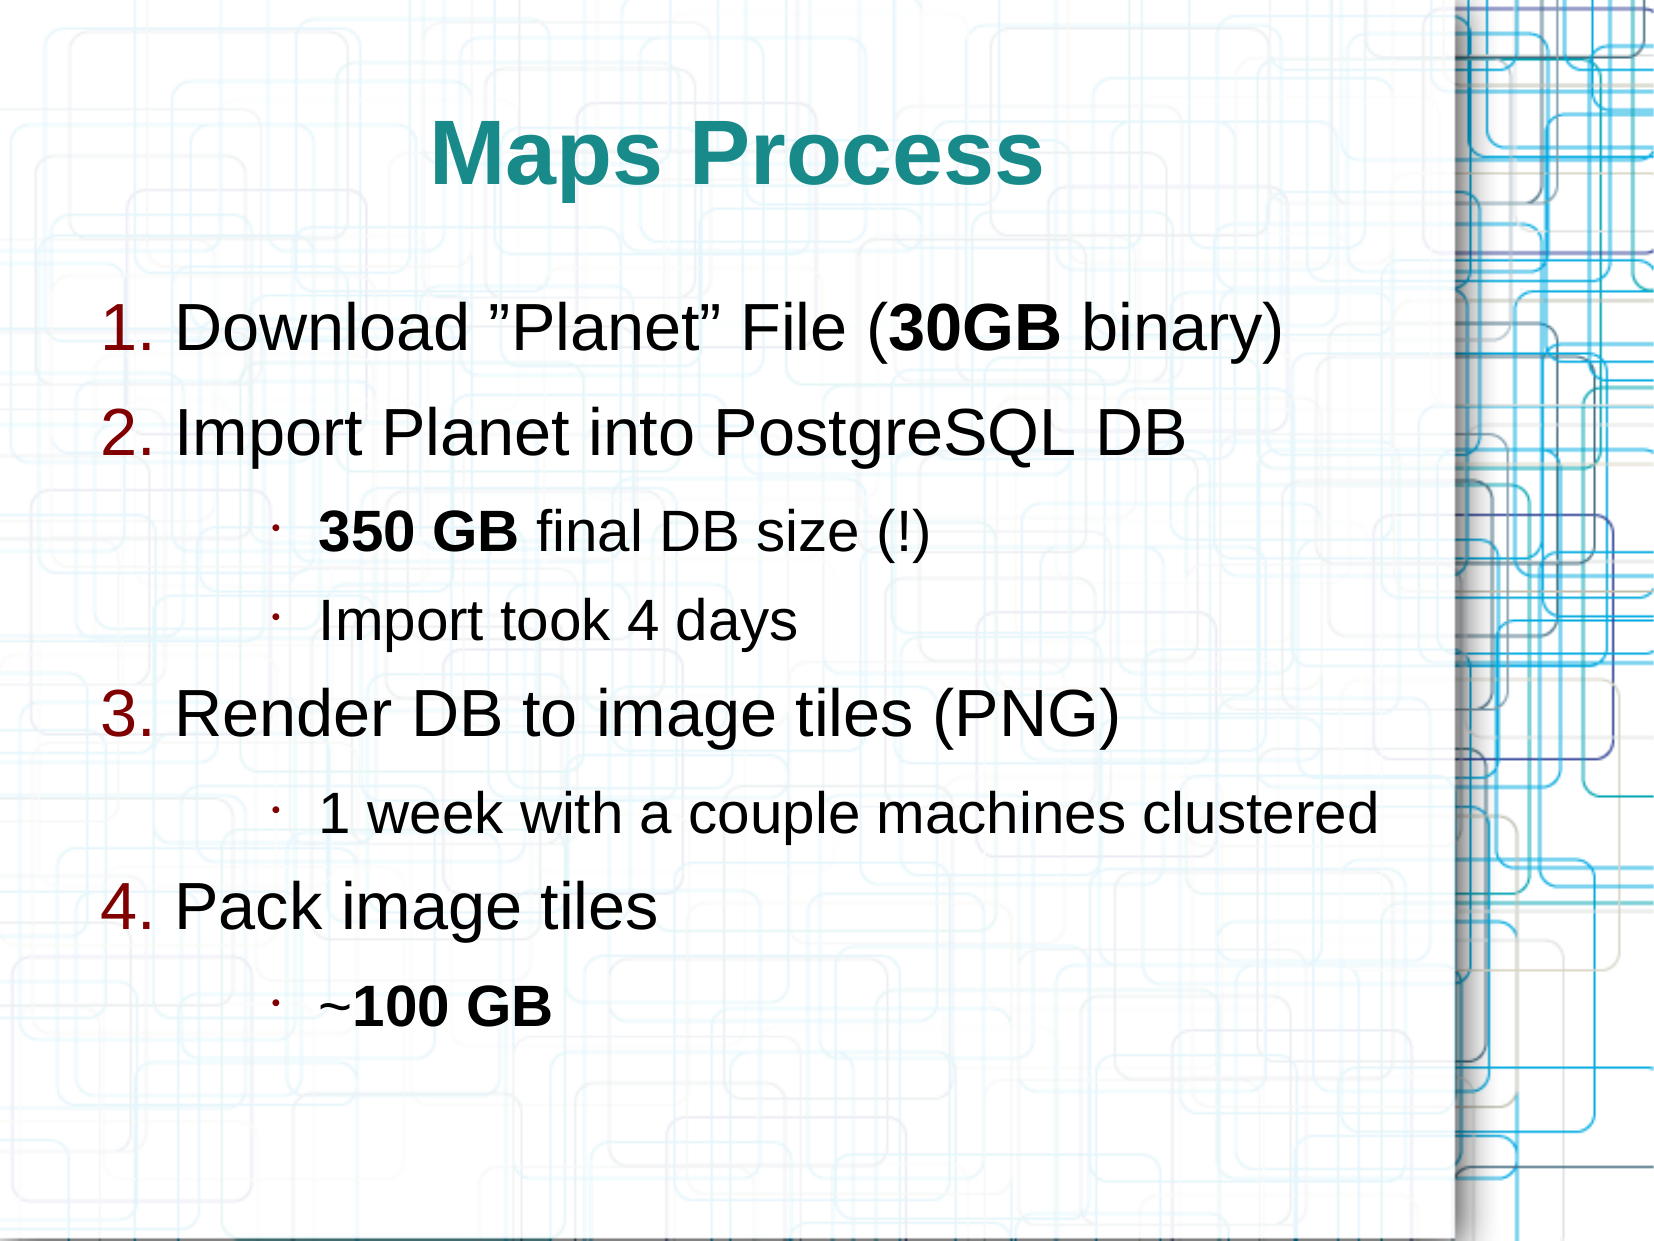

# Maps Process
 Download ”Planet” File (30GB binary)
 Import Planet into PostgreSQL DB
350 GB final DB size (!)
Import took 4 days
 Render DB to image tiles (PNG)
1 week with a couple machines clustered
 Pack image tiles
~100 GB